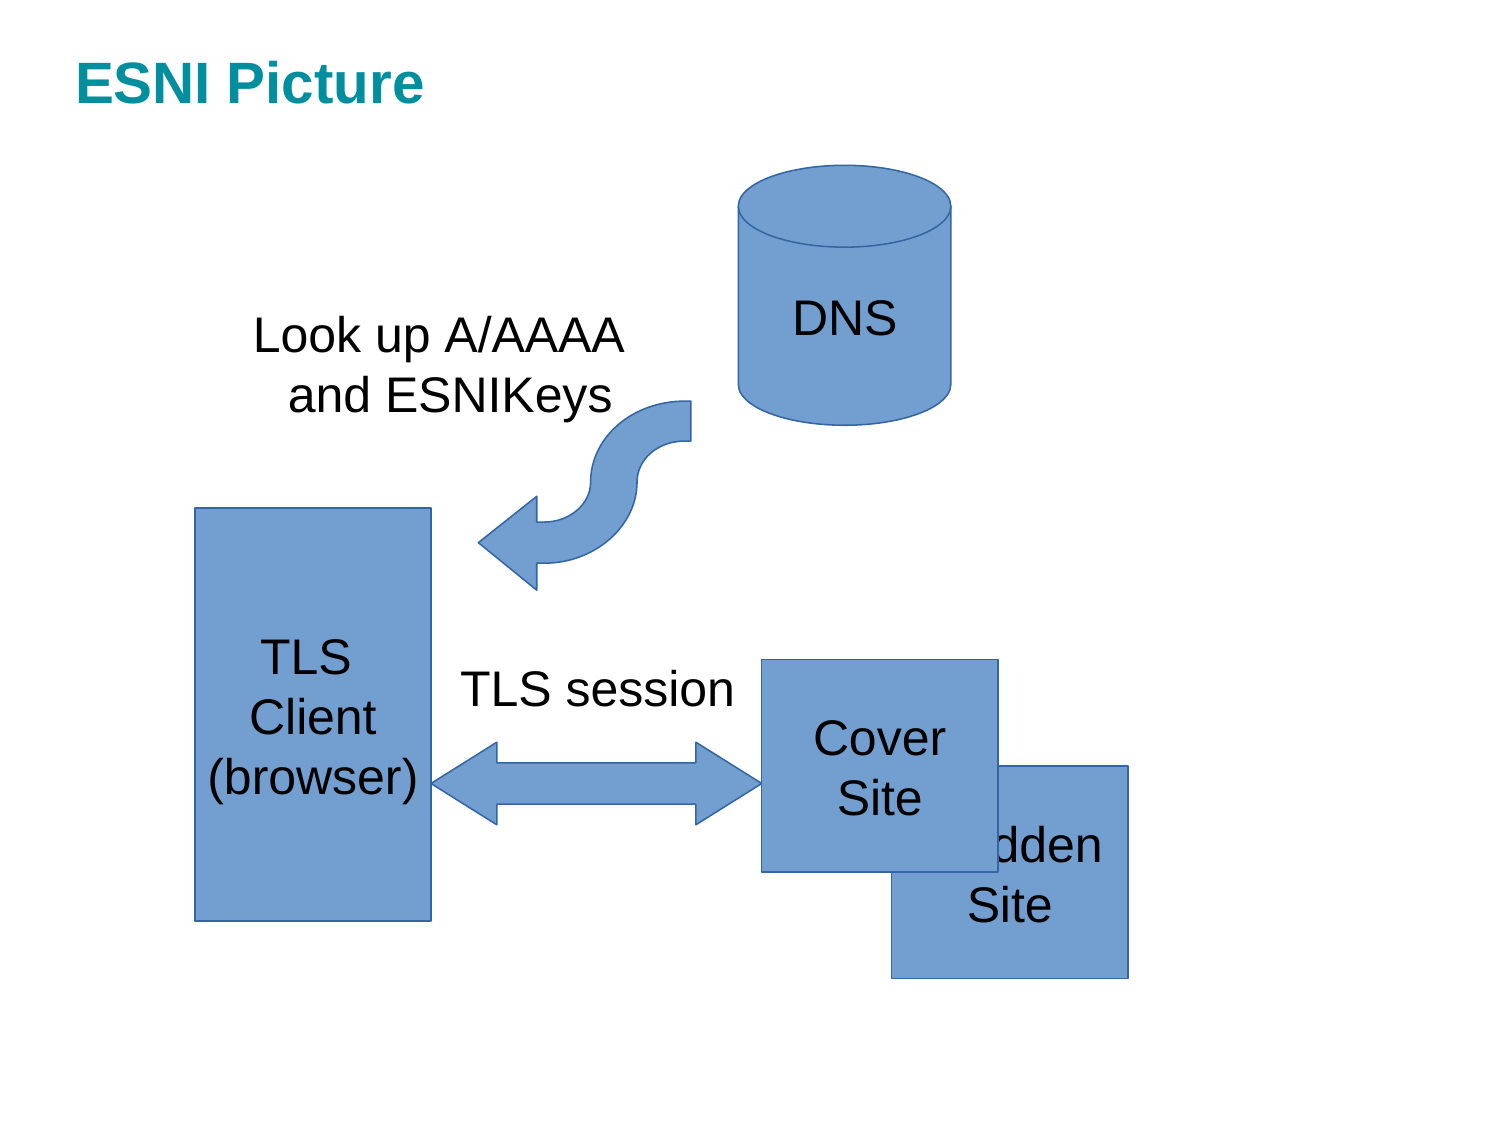

ESNI Picture
DNS
Look up A/AAAA
and ESNIKeys
TLS
Client
(browser)
TLS session
Cover
Site
Hiddden
Site